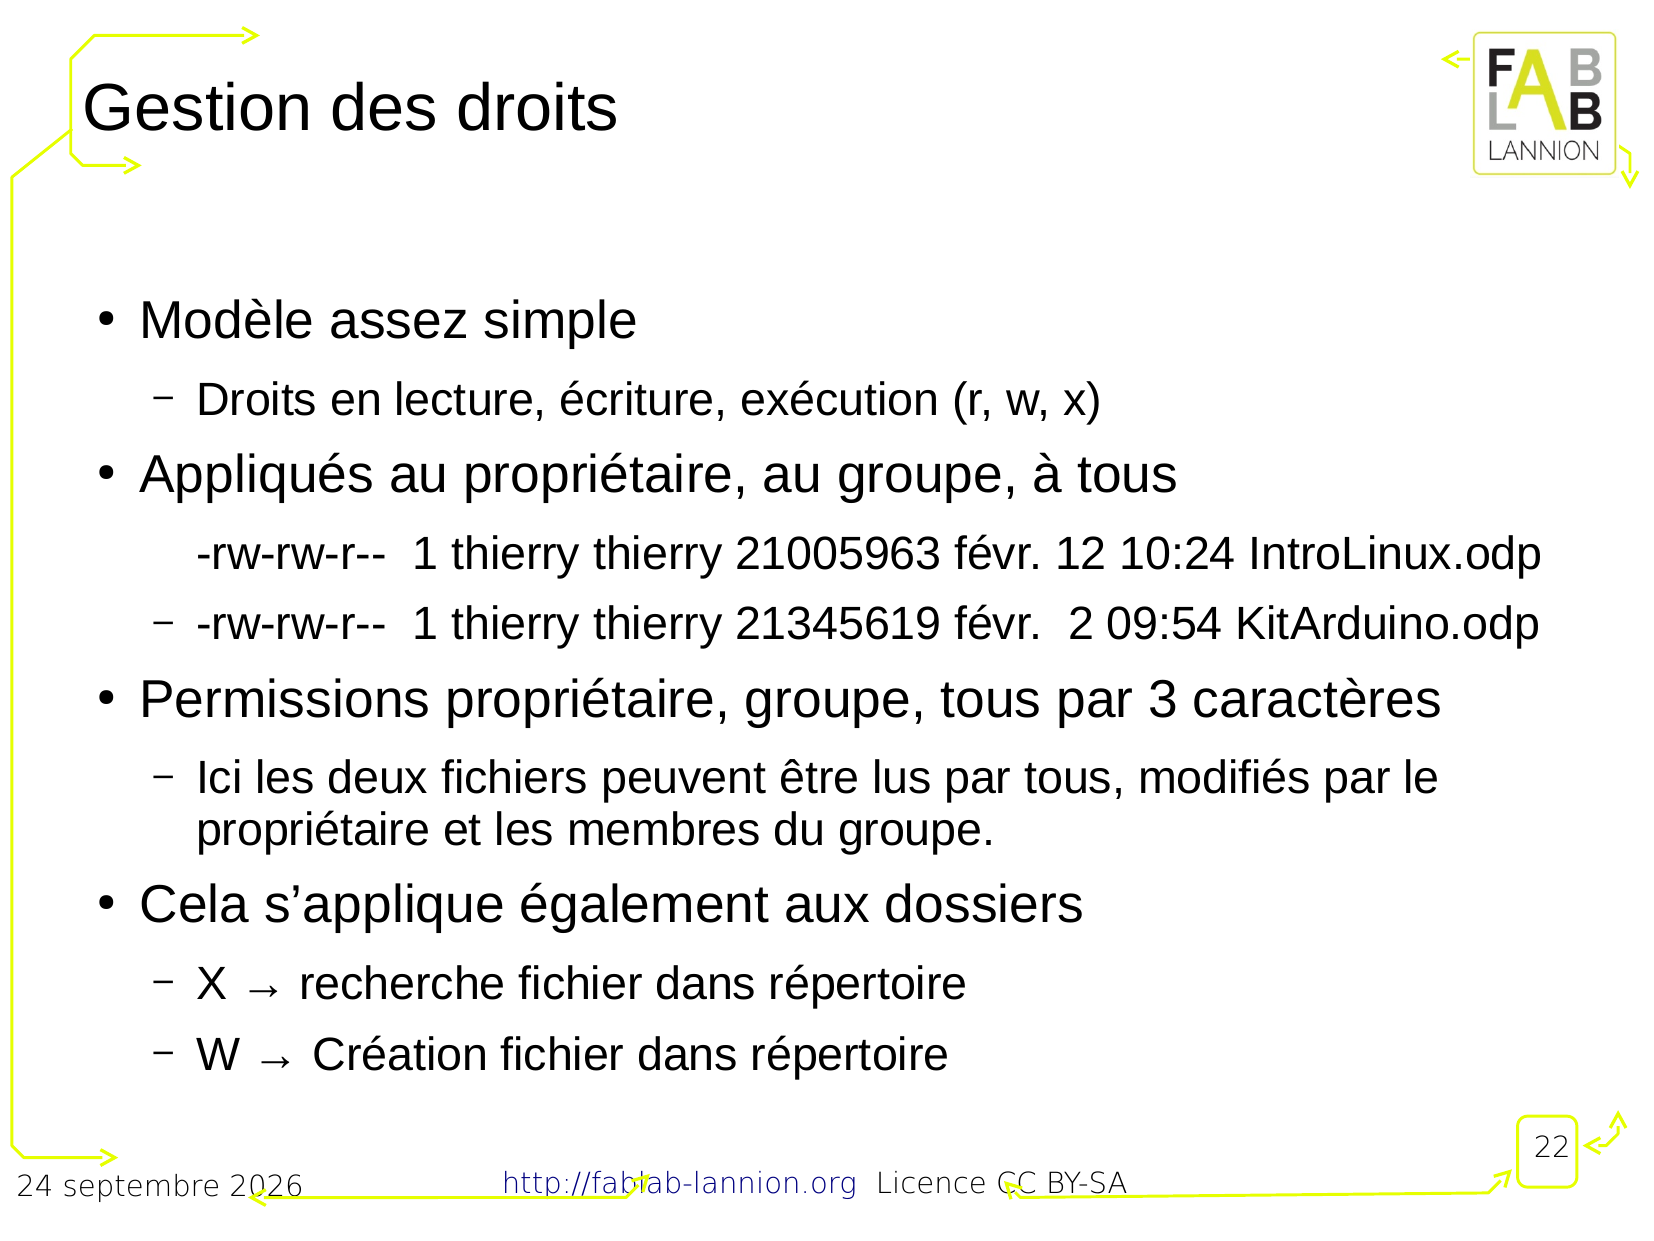

# Gestion des droits
Modèle assez simple
Droits en lecture, écriture, exécution (r, w, x)
Appliqués au propriétaire, au groupe, à tous
-rw-rw-r-- 1 thierry thierry 21005963 févr. 12 10:24 IntroLinux.odp
-rw-rw-r-- 1 thierry thierry 21345619 févr. 2 09:54 KitArduino.odp
Permissions propriétaire, groupe, tous par 3 caractères
Ici les deux fichiers peuvent être lus par tous, modifiés par le propriétaire et les membres du groupe.
Cela s’applique également aux dossiers
X → recherche fichier dans répertoire
W → Création fichier dans répertoire
22